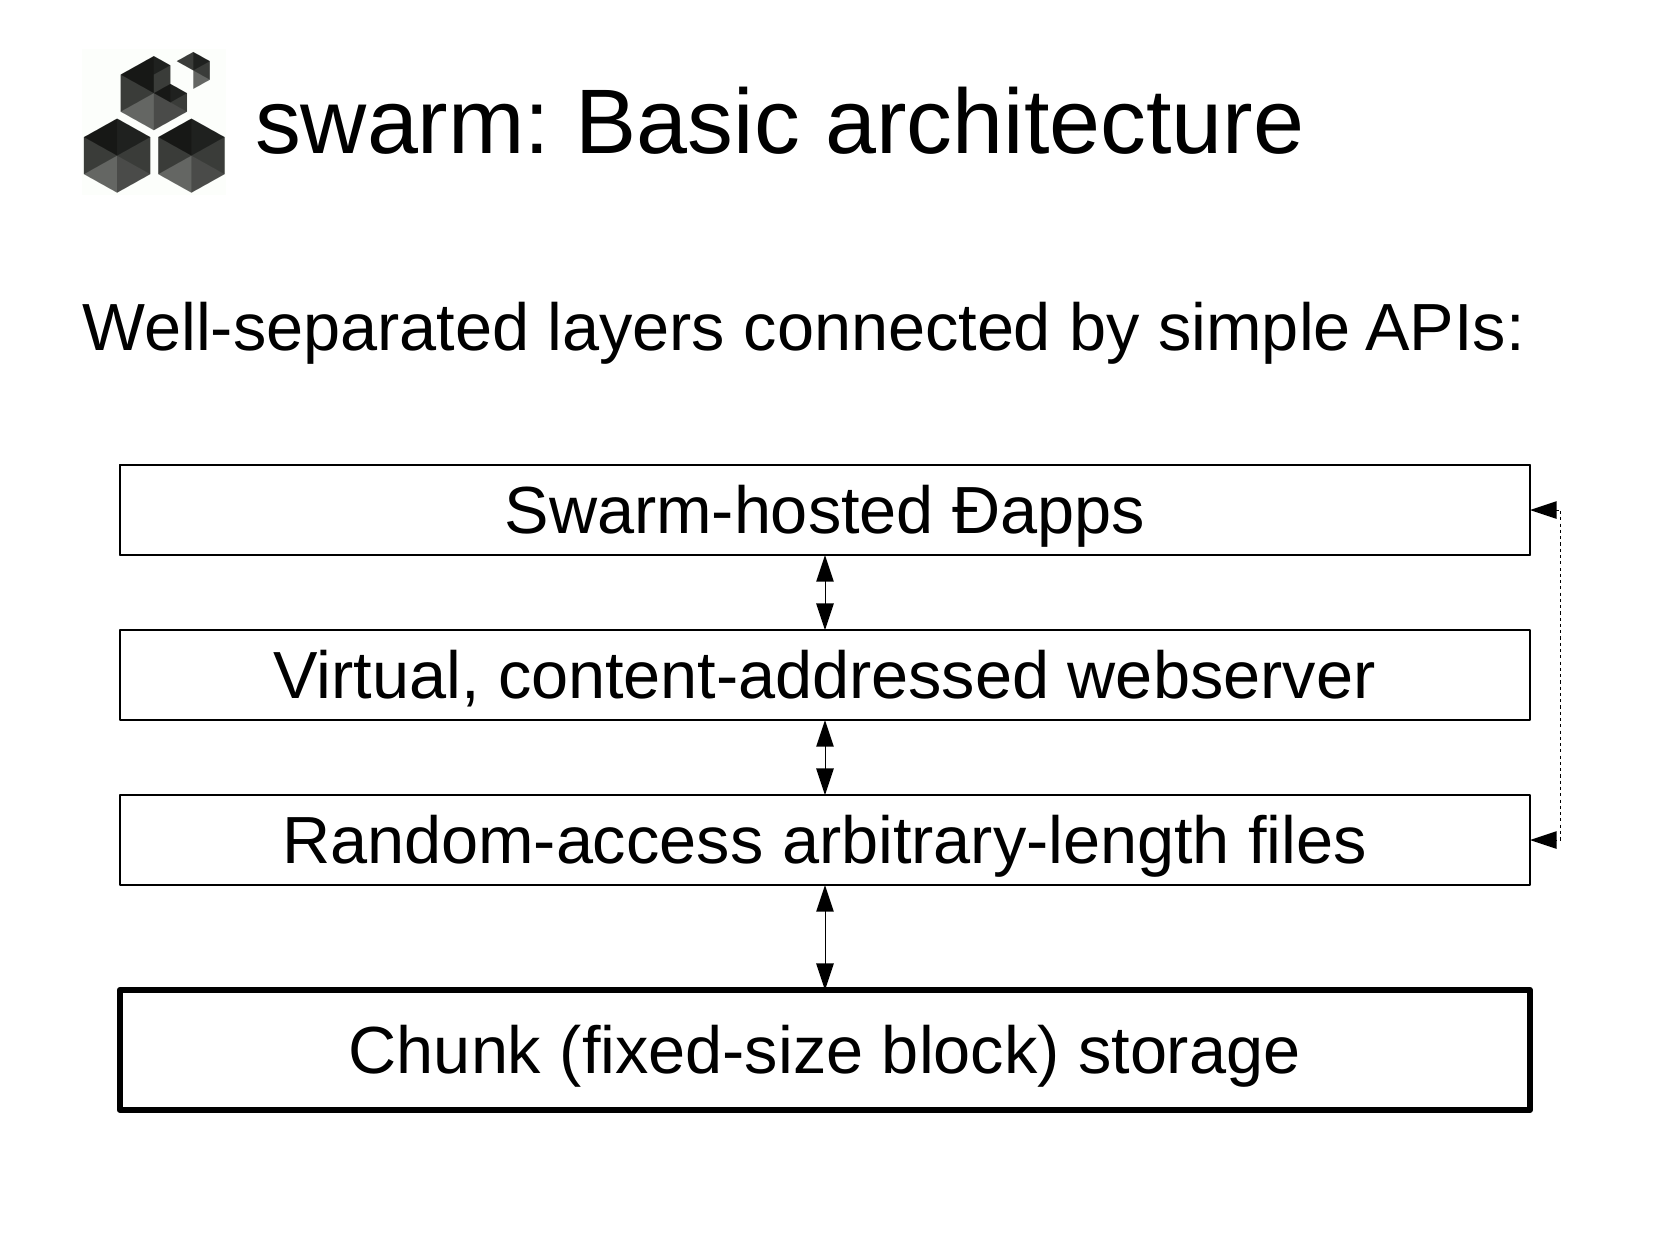

# swarm: Basic architecture
Well-separated layers connected by simple APIs:
Swarm-hosted Đapps
Swarm-hosted Đapps
Virtual, content-addressed webserver
Random-access arbitrary-length files
Chunk (fixed-size block) storage